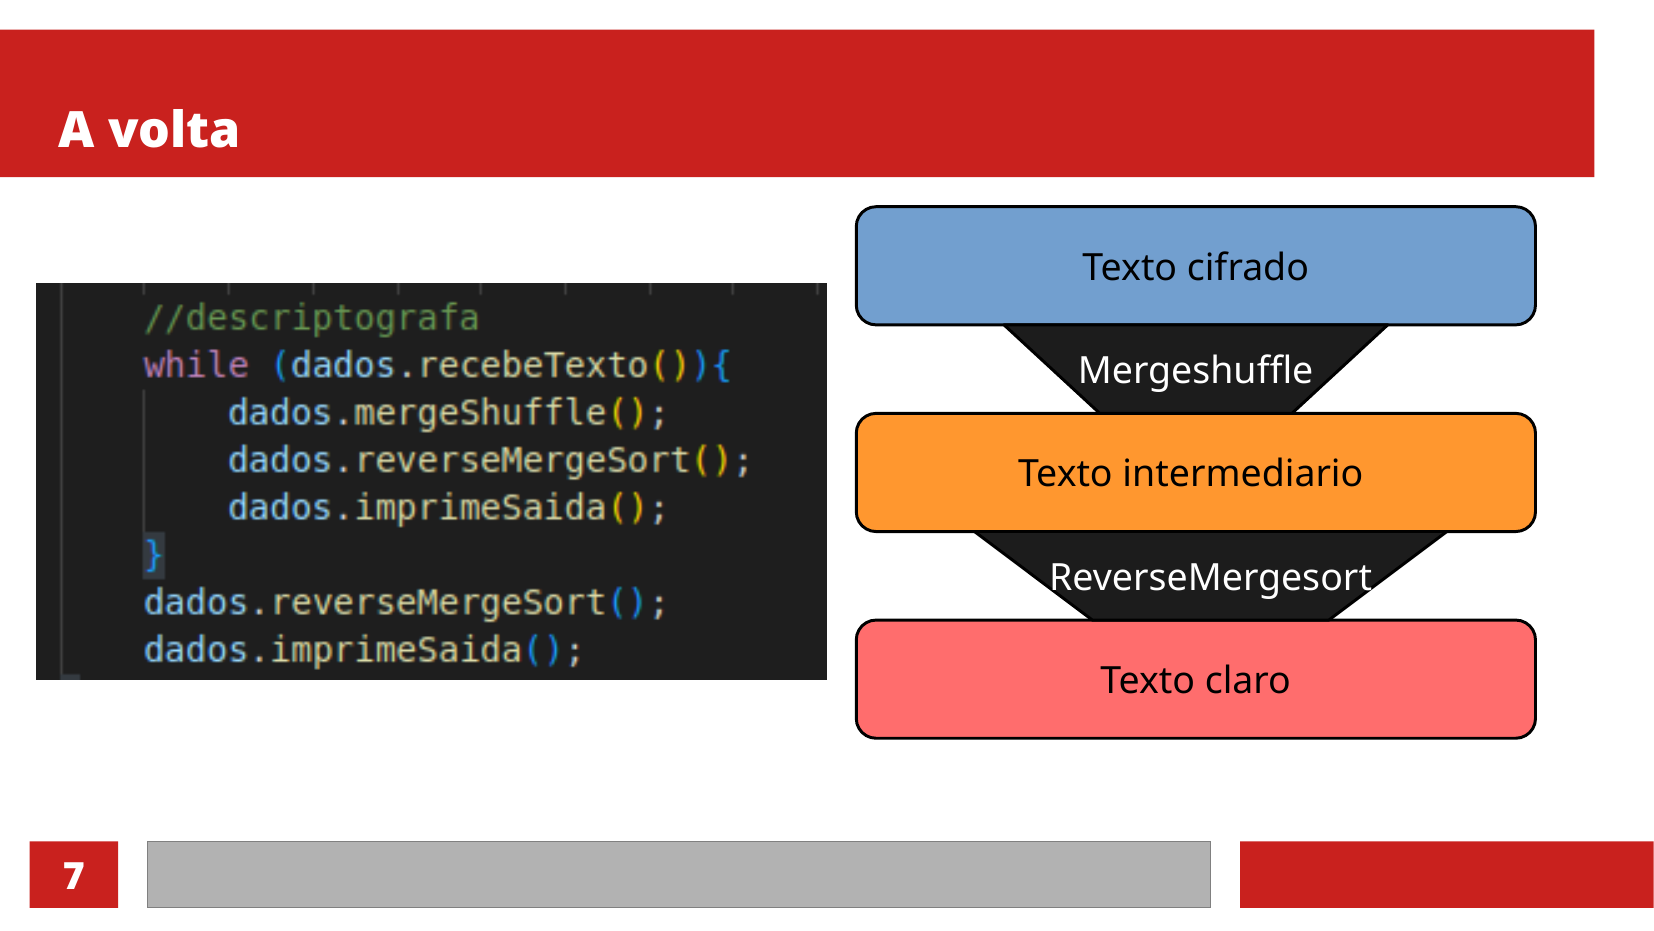

# A volta
Texto cifrado
Mergeshuffle
Texto intermediario
ReverseMergesort
Texto claro
7